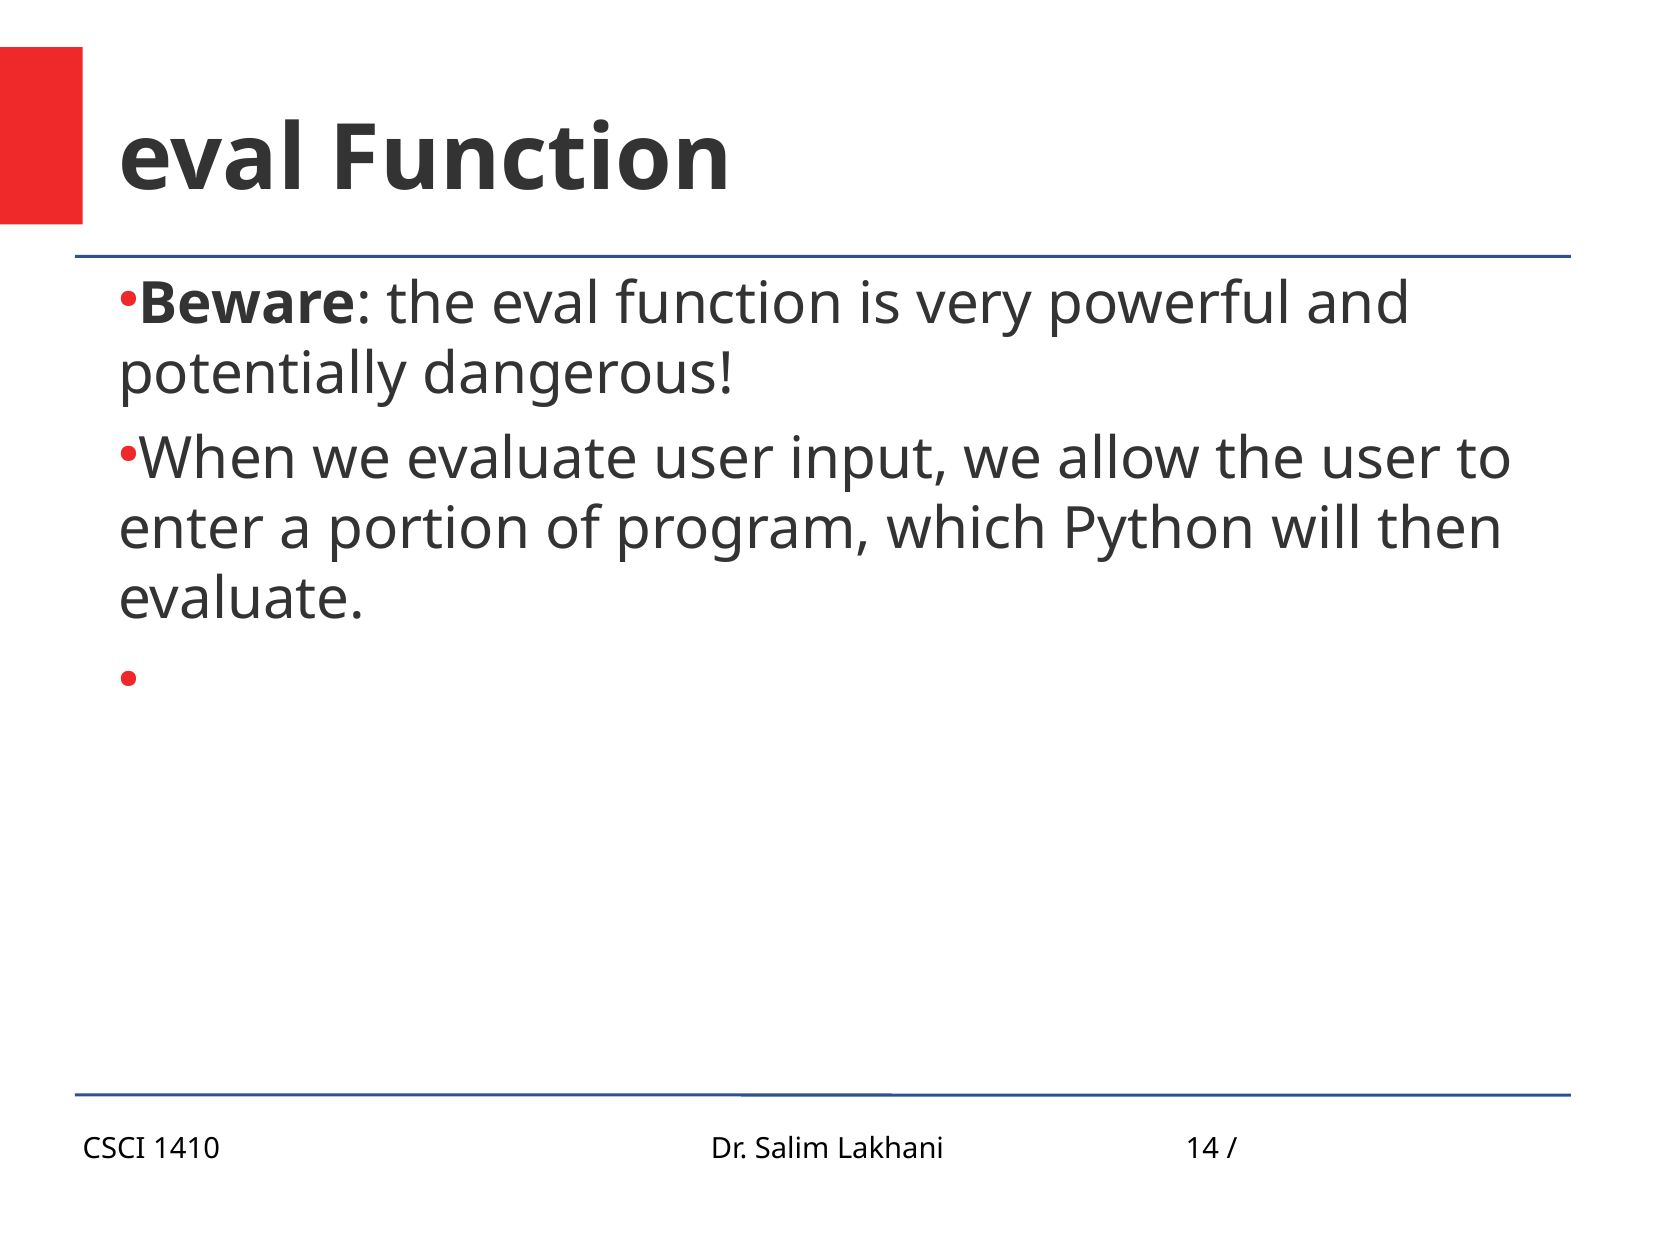

# eval Function
Beware: the eval function is very powerful and potentially dangerous!
When we evaluate user input, we allow the user to enter a portion of program, which Python will then evaluate.
CSCI 1410
Dr. Salim Lakhani